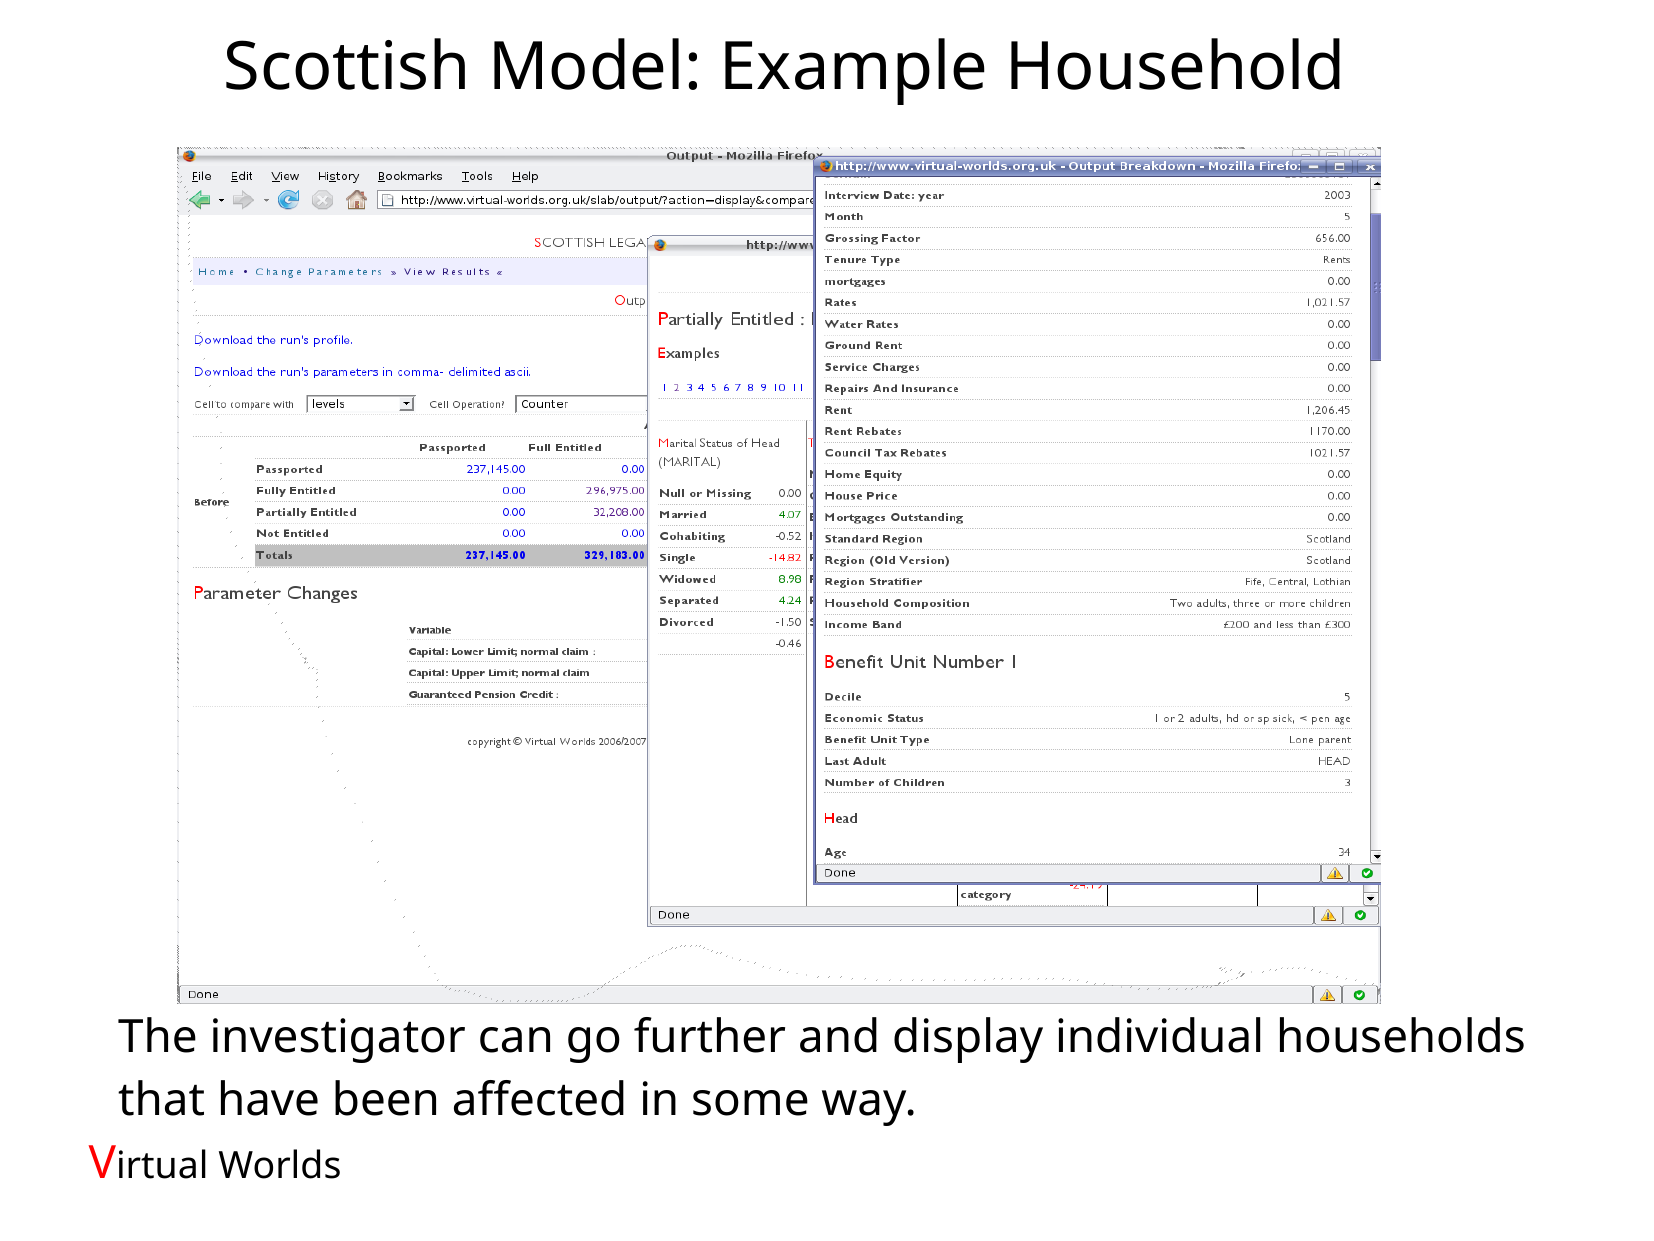

# Scottish Model: Example Household
The investigator can go further and display individual households that have been affected in some way.